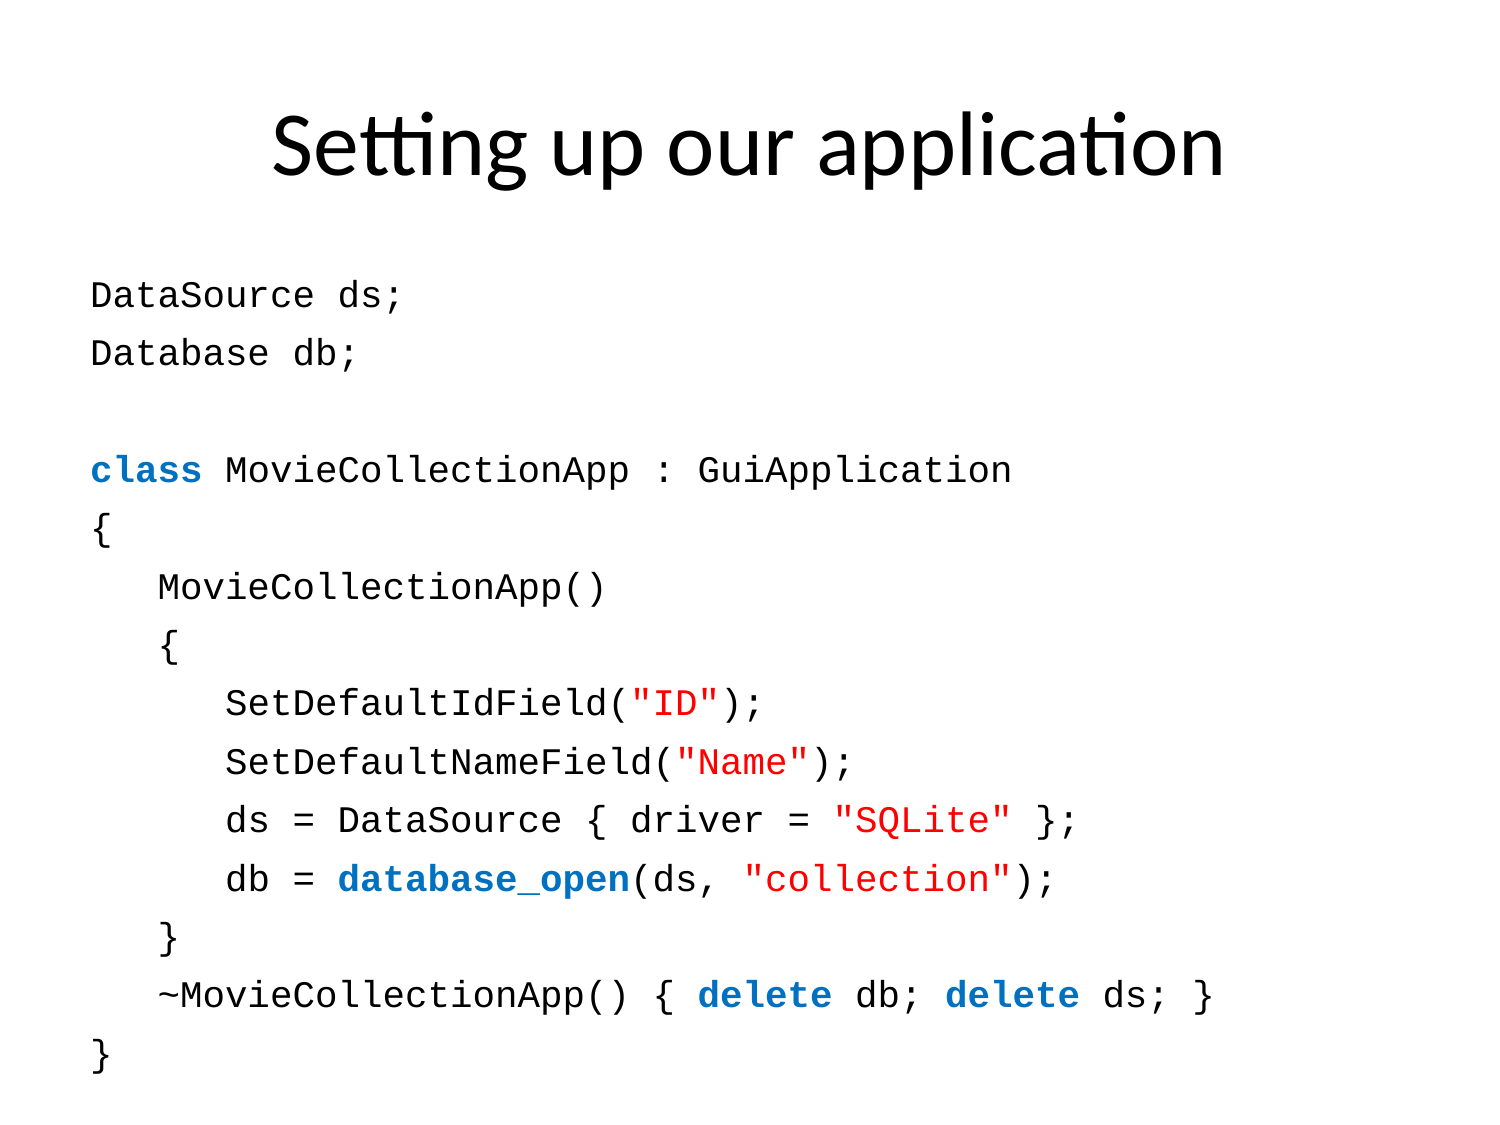

# Setting up our application
DataSource ds;
Database db;
class MovieCollectionApp : GuiApplication
{
 MovieCollectionApp()
 {
 SetDefaultIdField("ID");
 SetDefaultNameField("Name");
 ds = DataSource { driver = "SQLite" };
 db = database_open(ds, "collection");
 }
 ~MovieCollectionApp() { delete db; delete ds; }
}